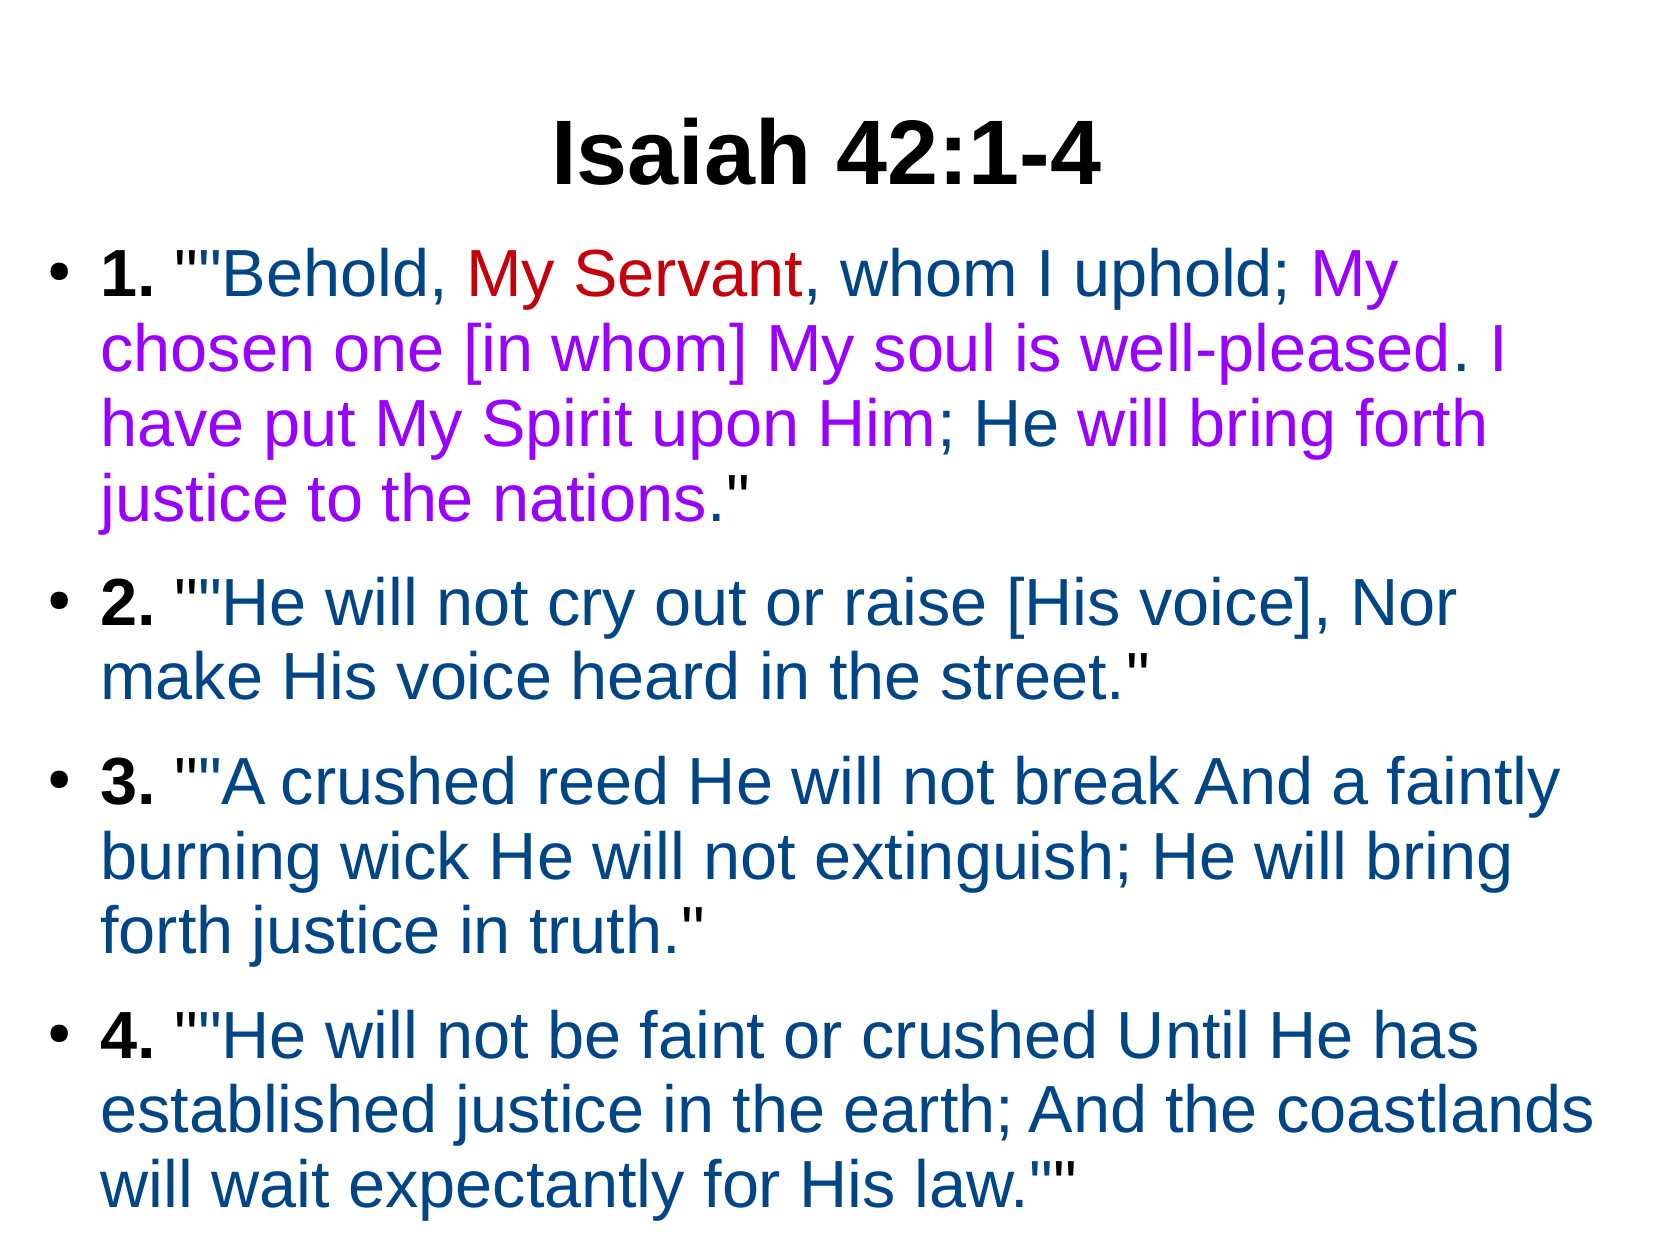

# Isaiah 42:1-4
1. ""Behold, My Servant, whom I uphold; My chosen one [in whom] My soul is well-pleased. I have put My Spirit upon Him; He will bring forth justice to the nations."
2. ""He will not cry out or raise [His voice], Nor make His voice heard in the street."
3. ""A crushed reed He will not break And a faintly burning wick He will not extinguish; He will bring forth justice in truth."
4. ""He will not be faint or crushed Until He has established justice in the earth; And the coastlands will wait expectantly for His law.""